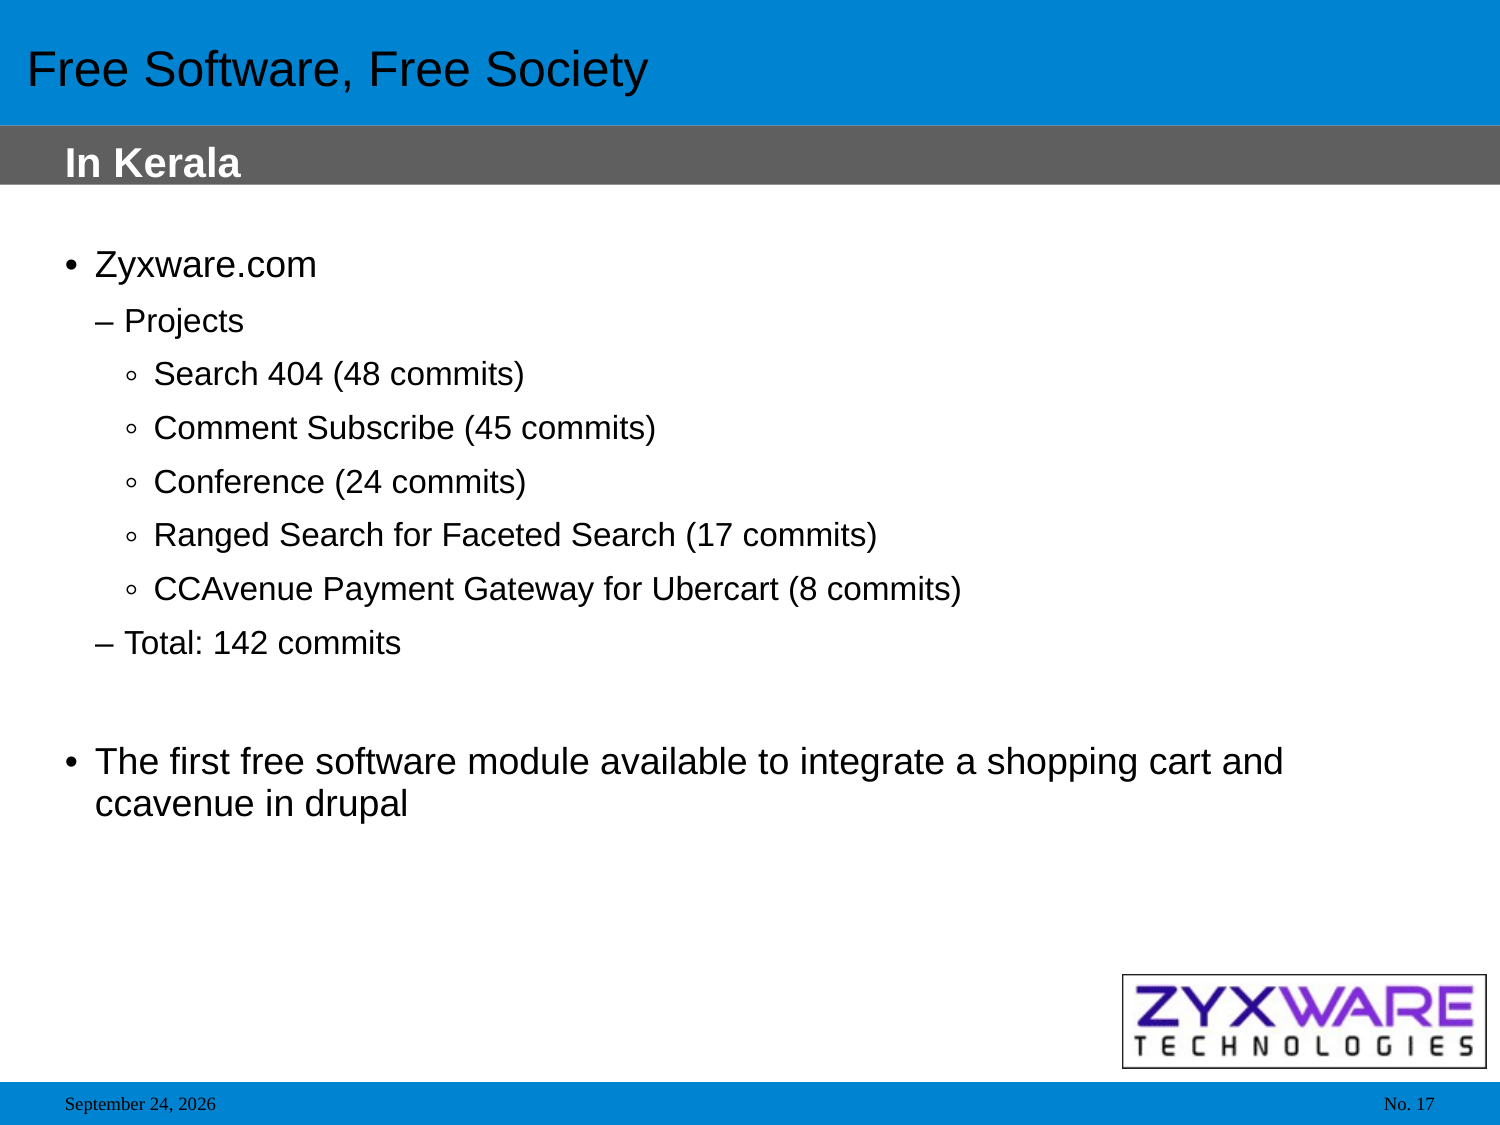

# In Kerala
Zyxware.com
Projects
Search 404 (48 commits)
Comment Subscribe (45 commits)
Conference (24 commits)
Ranged Search for Faceted Search (17 commits)
CCAvenue Payment Gateway for Ubercart (8 commits)
Total: 142 commits
The first free software module available to integrate a shopping cart and ccavenue in drupal
17